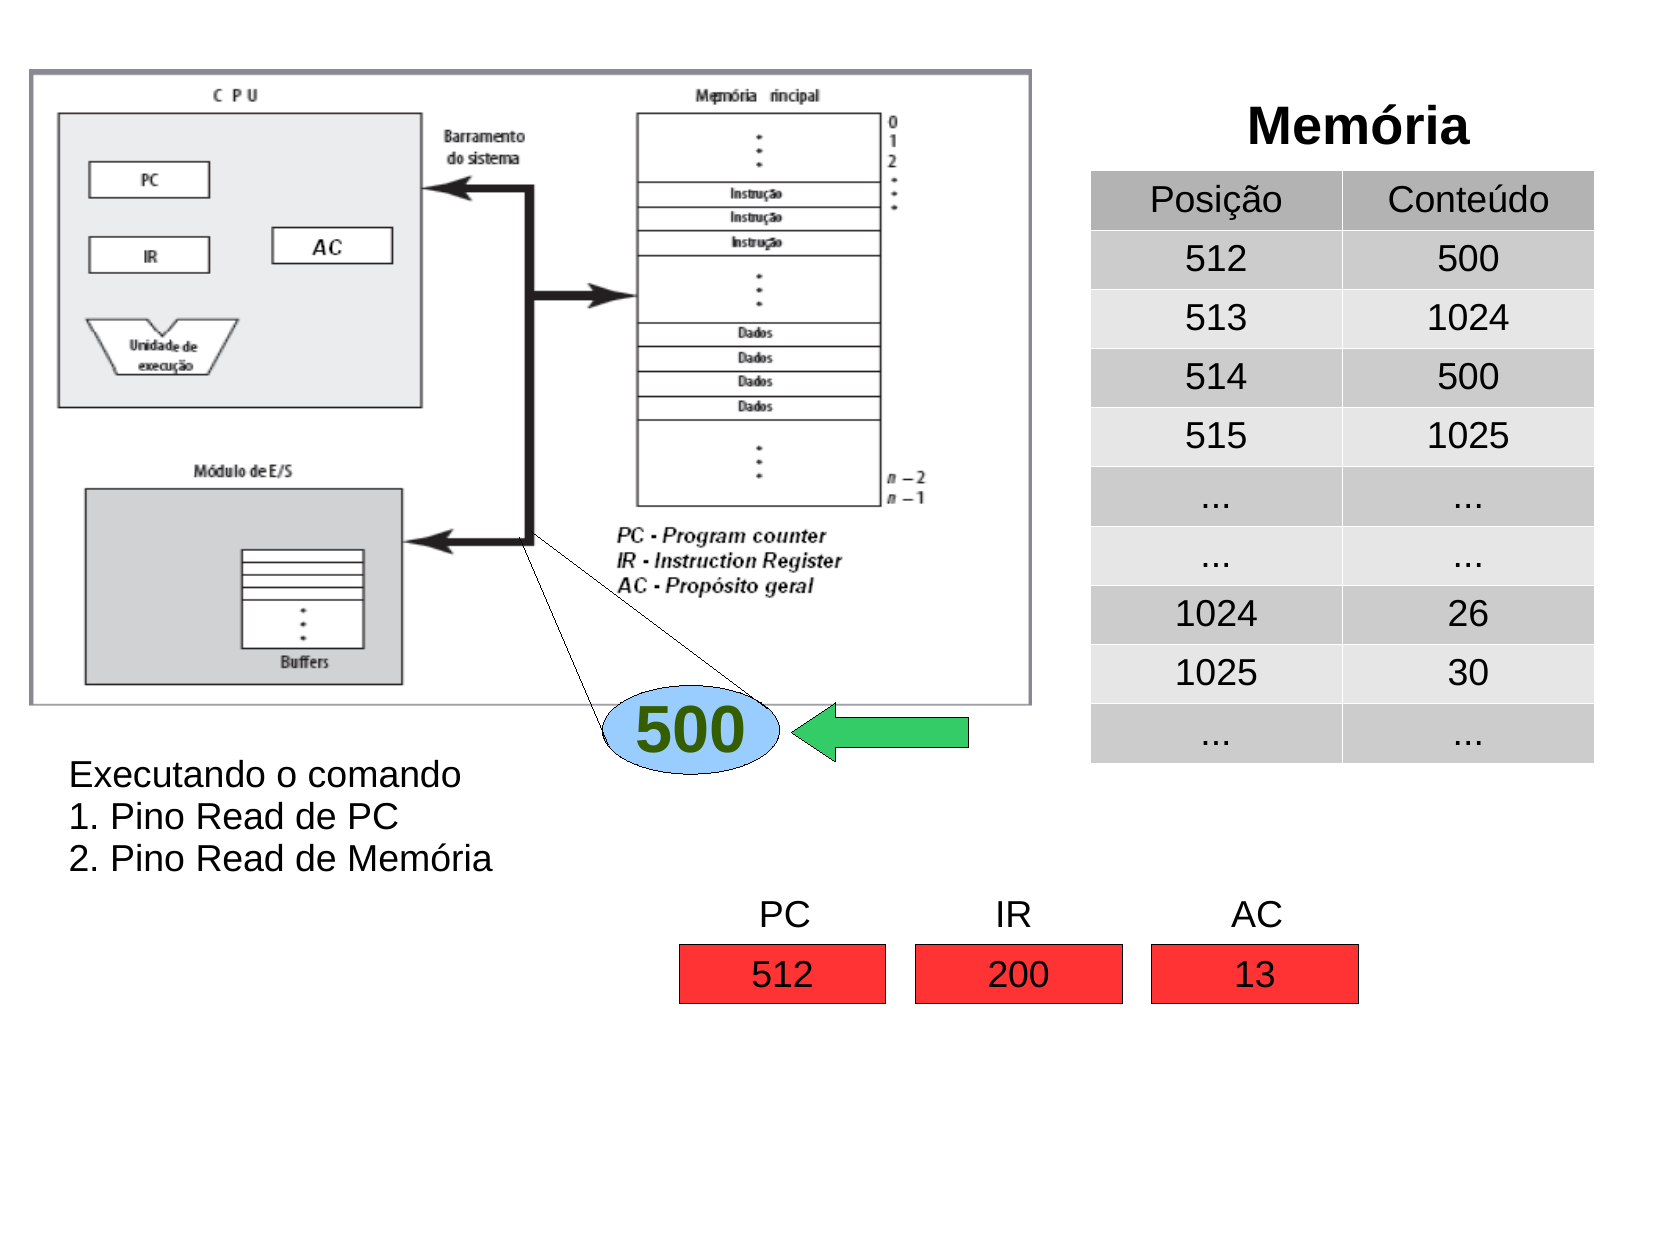

Memória
| Posição | Conteúdo |
| --- | --- |
| 512 | 500 |
| 513 | 1024 |
| 514 | 500 |
| 515 | 1025 |
| ... | ... |
| ... | ... |
| 1024 | 26 |
| 1025 | 30 |
| ... | ... |
500
Executando o comando
1. Pino Read de PC
2. Pino Read de Memória
PC
IR
AC
512
200
13